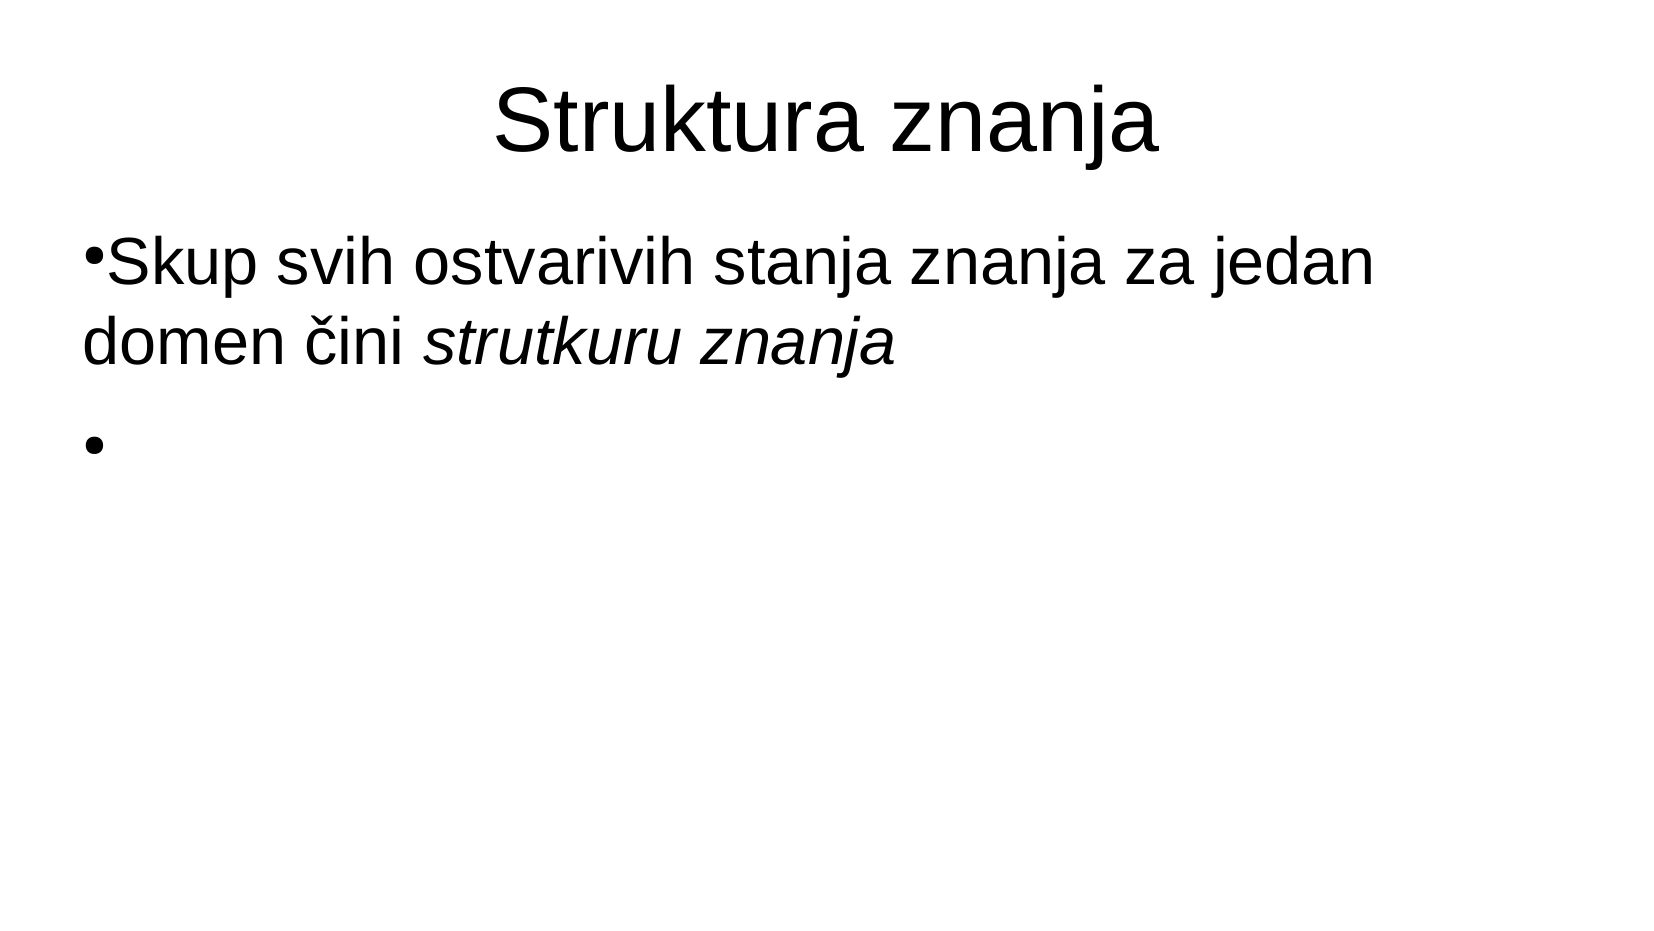

# Struktura znanja
Skup svih ostvarivih stanja znanja za jedan domen čini strutkuru znanja